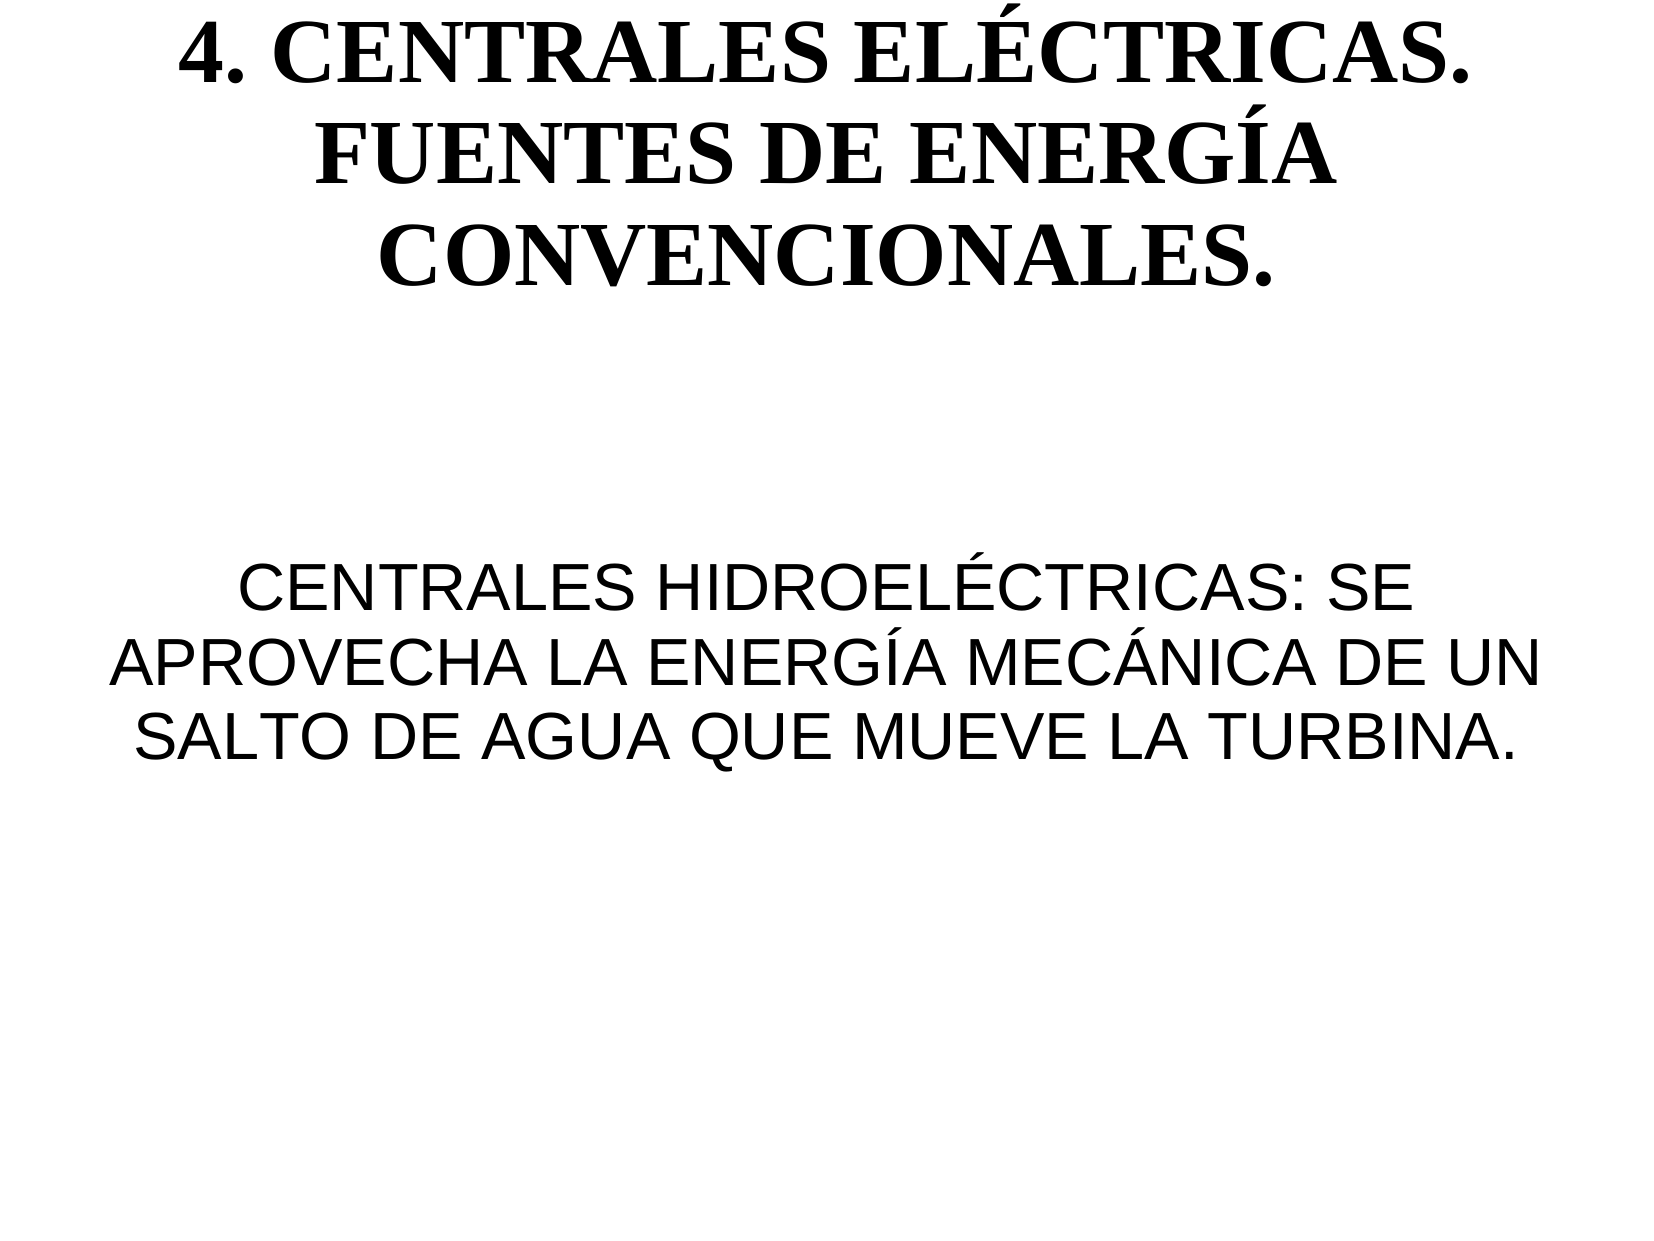

# 4. CENTRALES ELÉCTRICAS. FUENTES DE ENERGÍA CONVENCIONALES.
CENTRALES HIDROELÉCTRICAS: SE APROVECHA LA ENERGÍA MECÁNICA DE UN SALTO DE AGUA QUE MUEVE LA TURBINA.